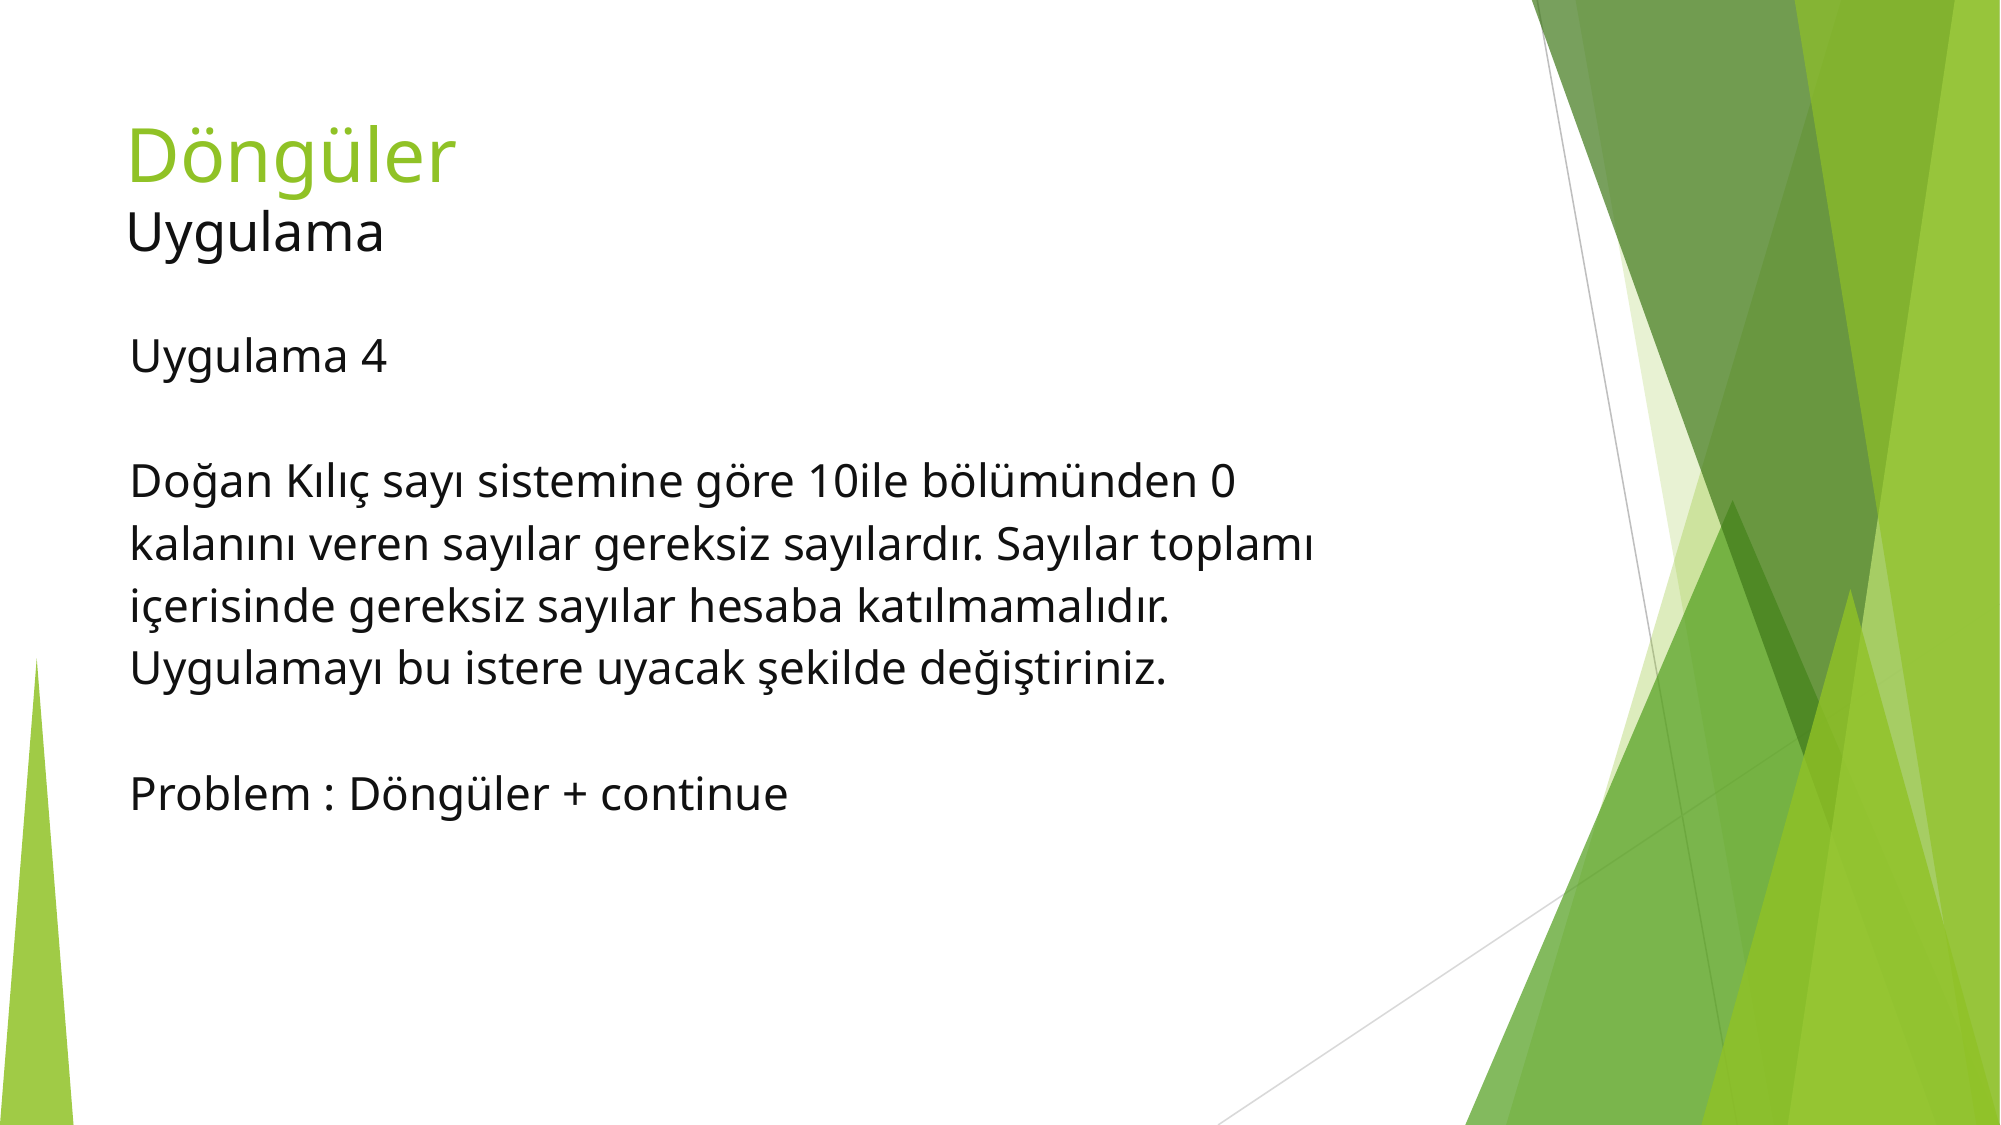

# Döngüler Uygulama
Uygulama 4
Doğan Kılıç sayı sistemine göre 10ile bölümünden 0 kalanını veren sayılar gereksiz sayılardır. Sayılar toplamı içerisinde gereksiz sayılar hesaba katılmamalıdır. Uygulamayı bu istere uyacak şekilde değiştiriniz.
Problem : Döngüler + continue